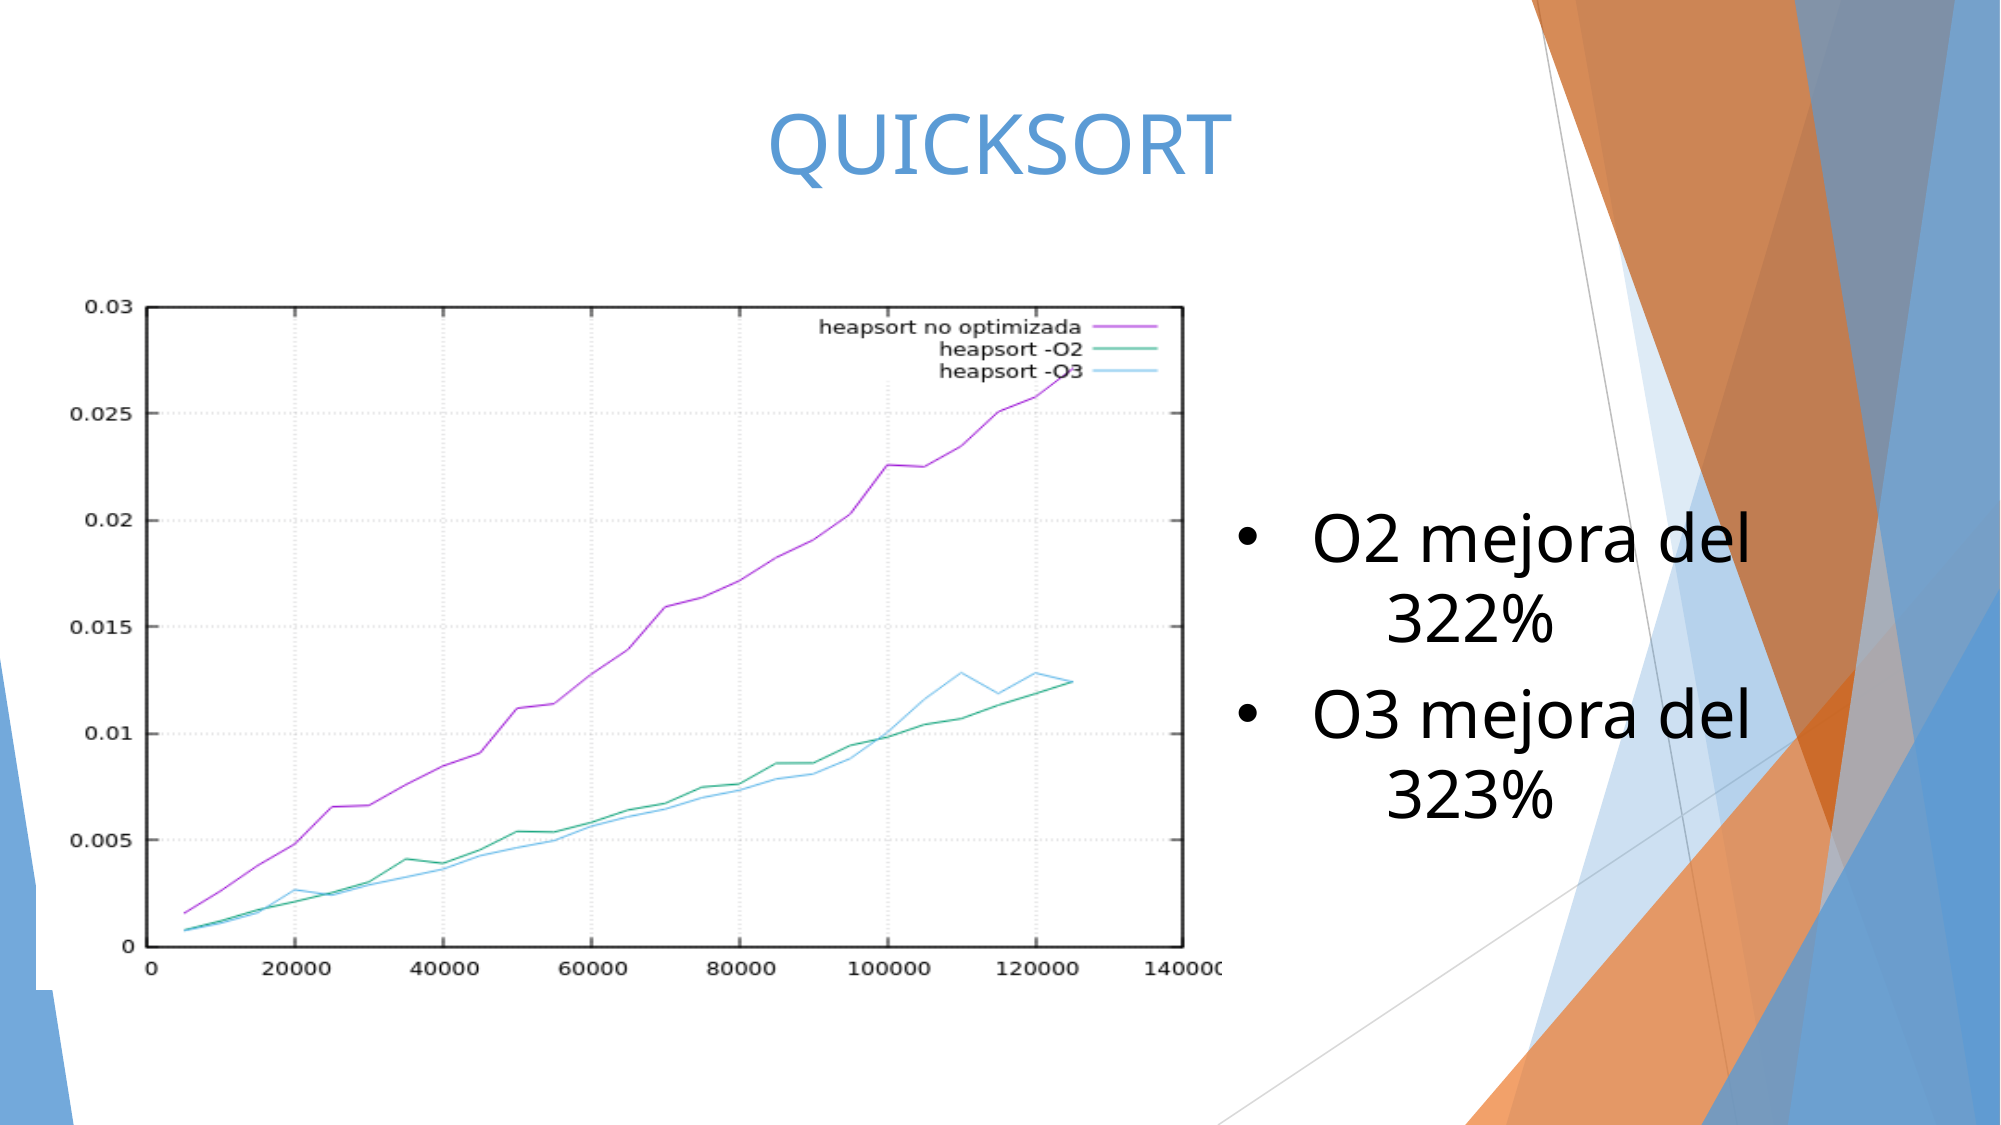

# QUICKSORT
O2 mejora del 322%
O3 mejora del 323%